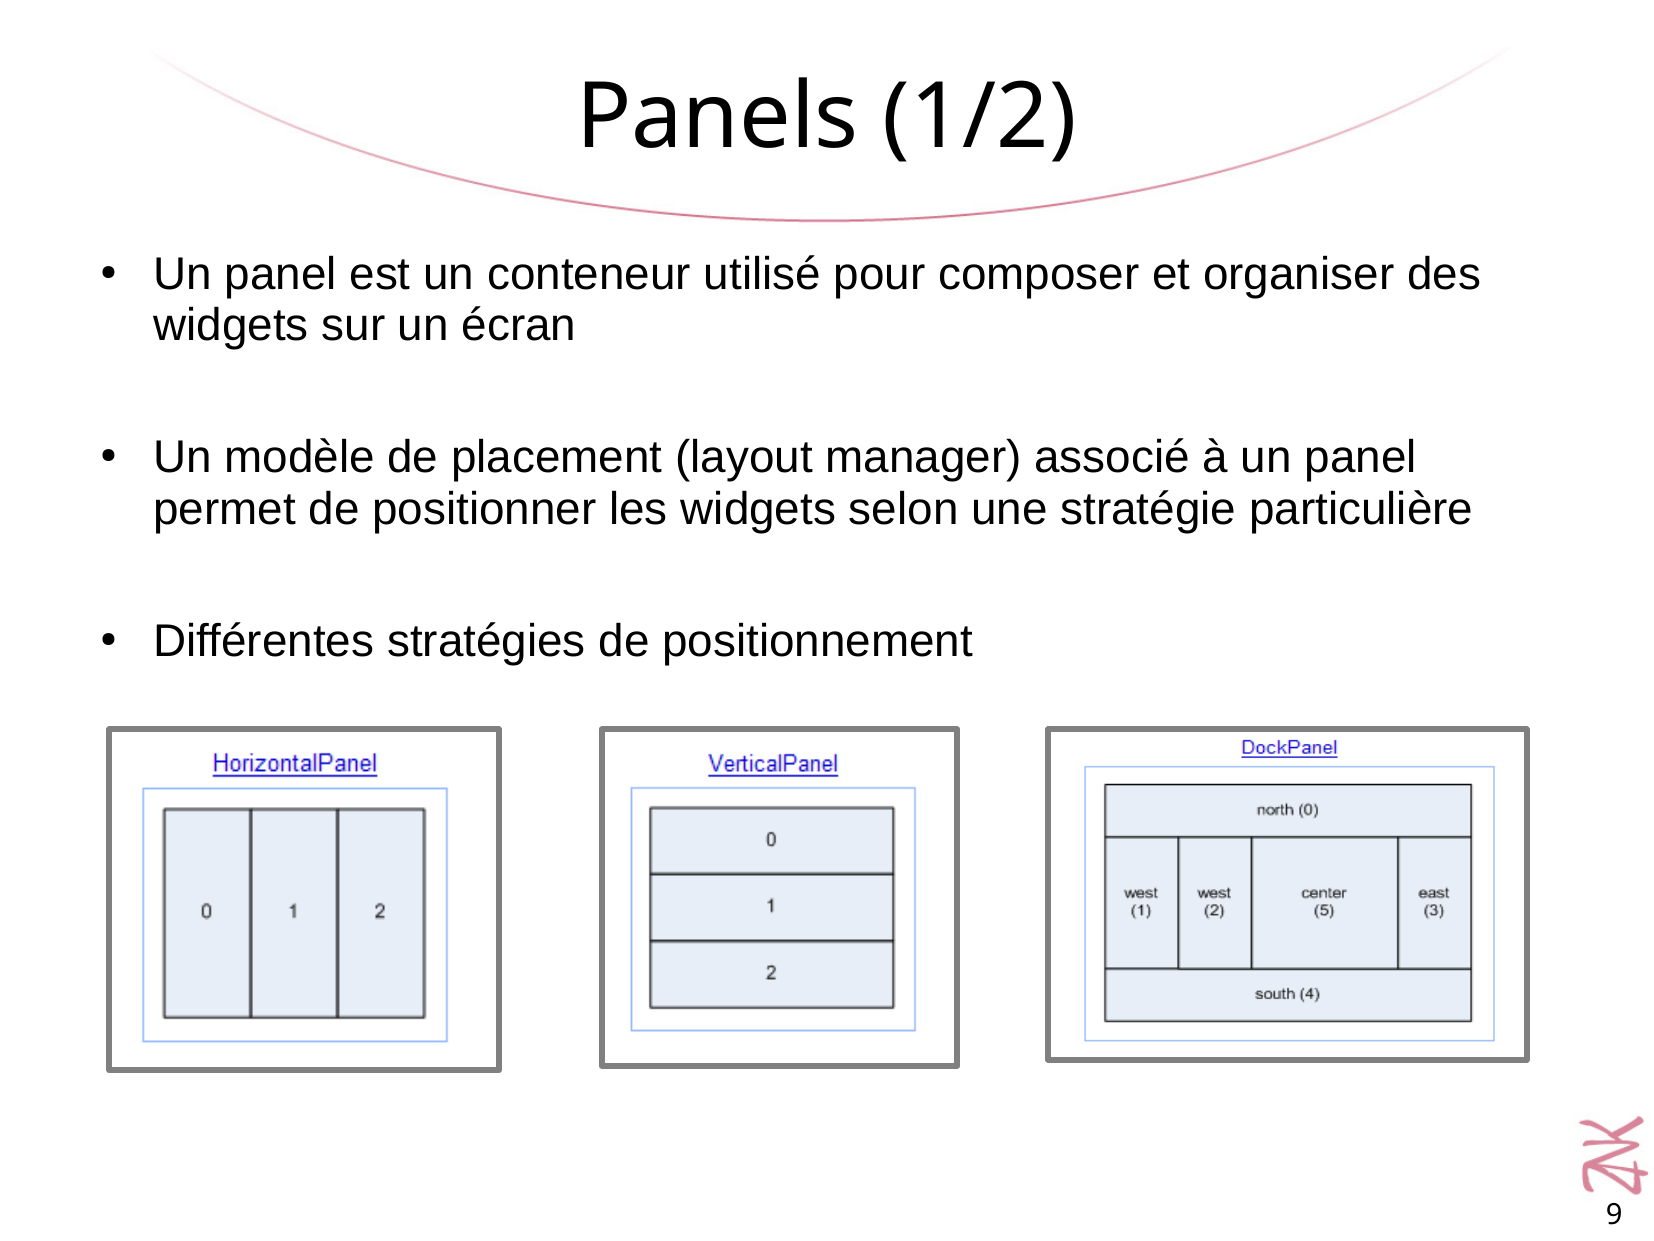

# Panels (1/2)
Un panel est un conteneur utilisé pour composer et organiser des widgets sur un écran
Un modèle de placement (layout manager) associé à un panel permet de positionner les widgets selon une stratégie particulière
Différentes stratégies de positionnement
9